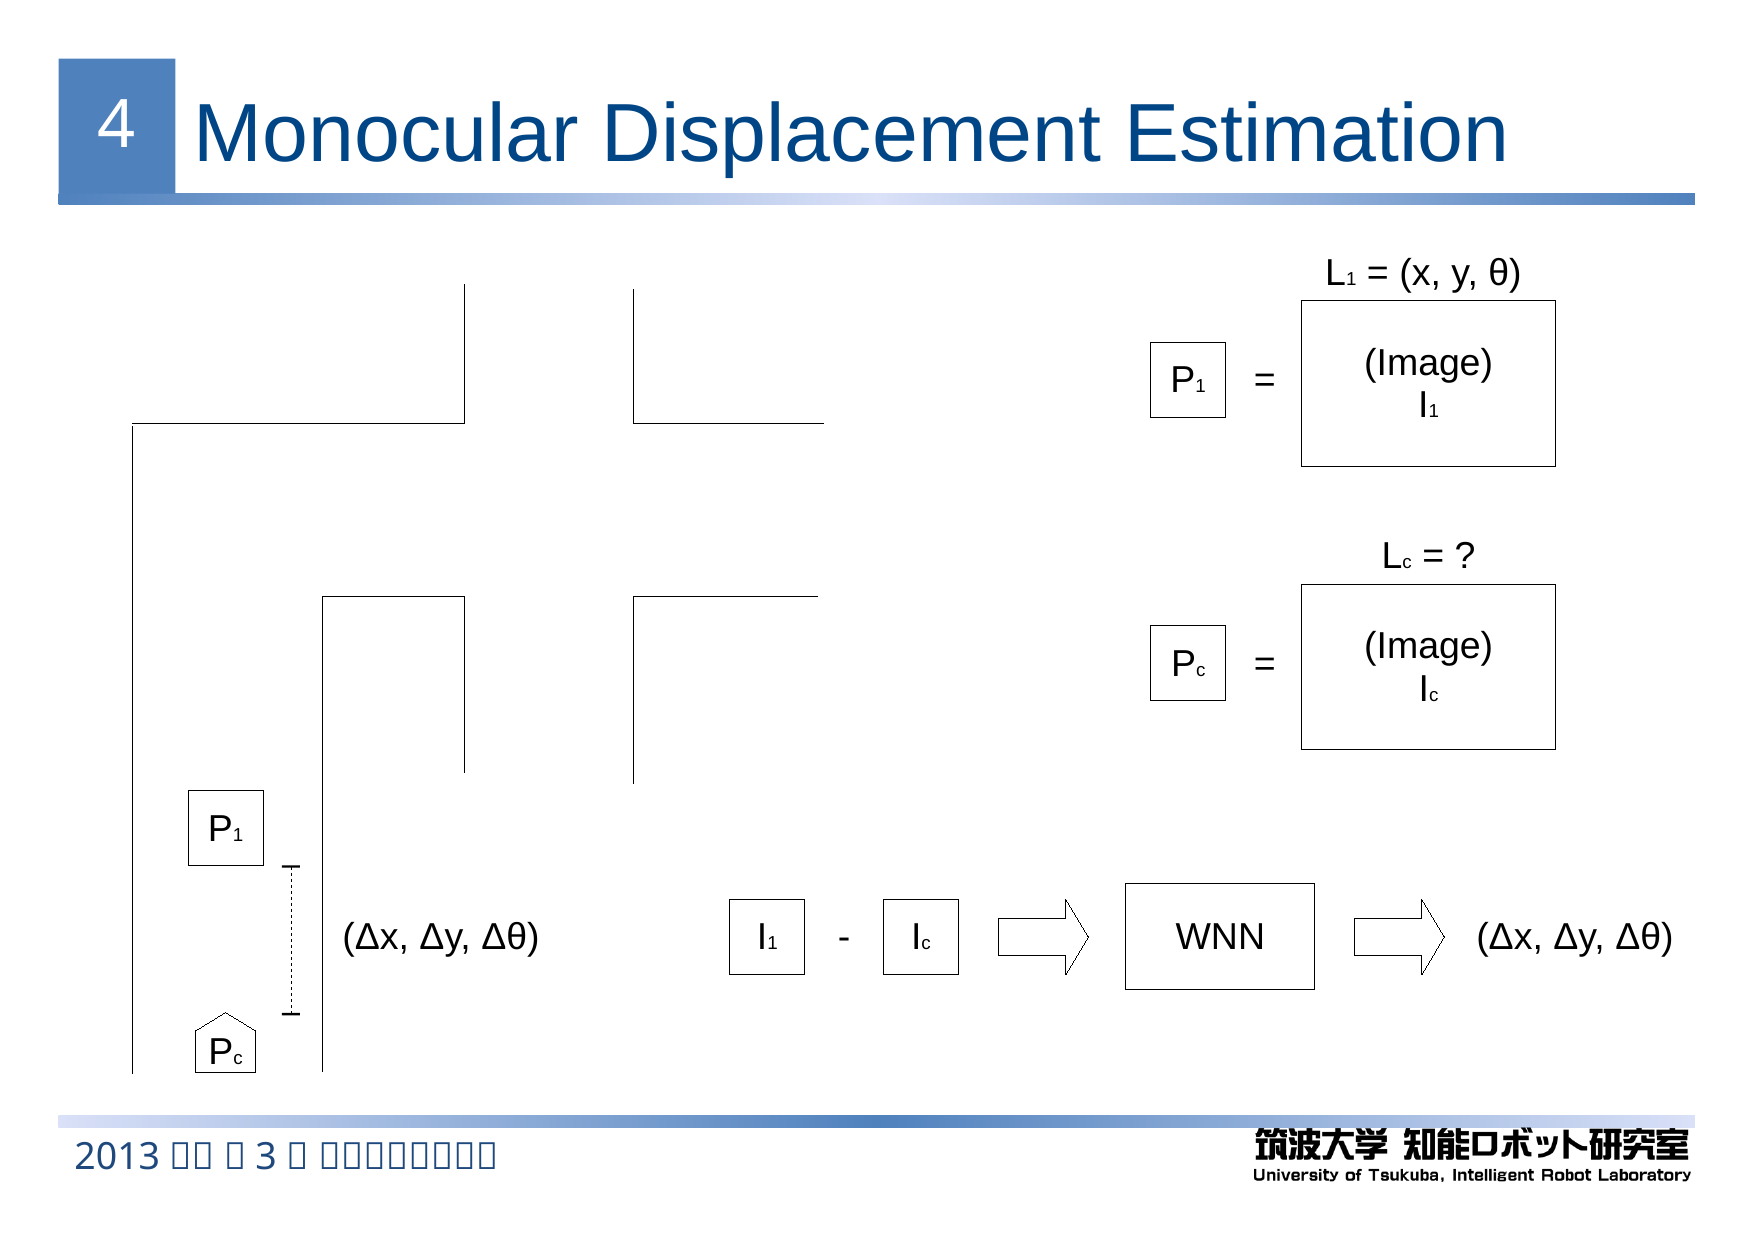

# Monocular Displacement Estimation
L1 = (x, y, θ)
(Image)
I1
P1
=
Lc = ?
(Image)
Ic
Pc
=
P1
(Δx, Δy, Δθ)
WNN
I1
-
Ic
(Δx, Δy, Δθ)
Pc